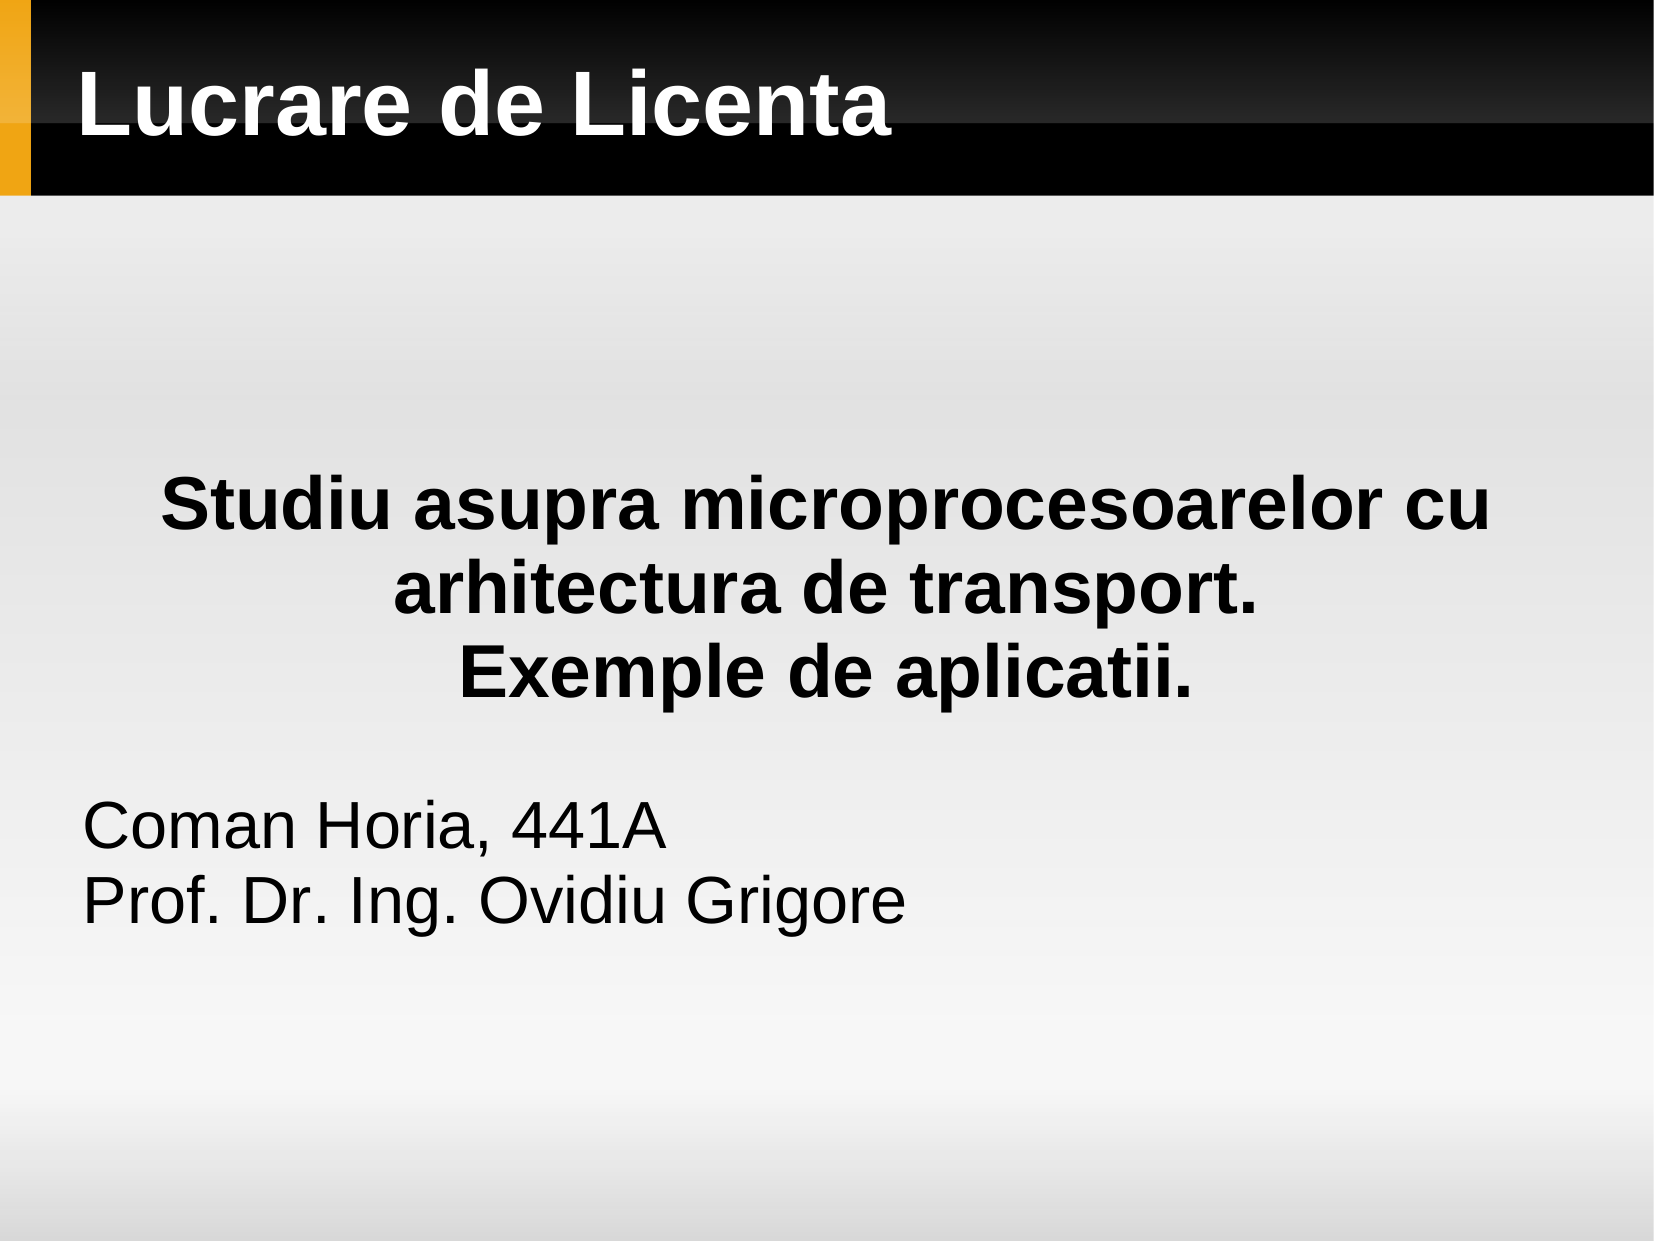

# Lucrare de Licenta
Studiu asupra microprocesoarelor cu arhitectura de transport.
Exemple de aplicatii.
Coman Horia, 441A
Prof. Dr. Ing. Ovidiu Grigore